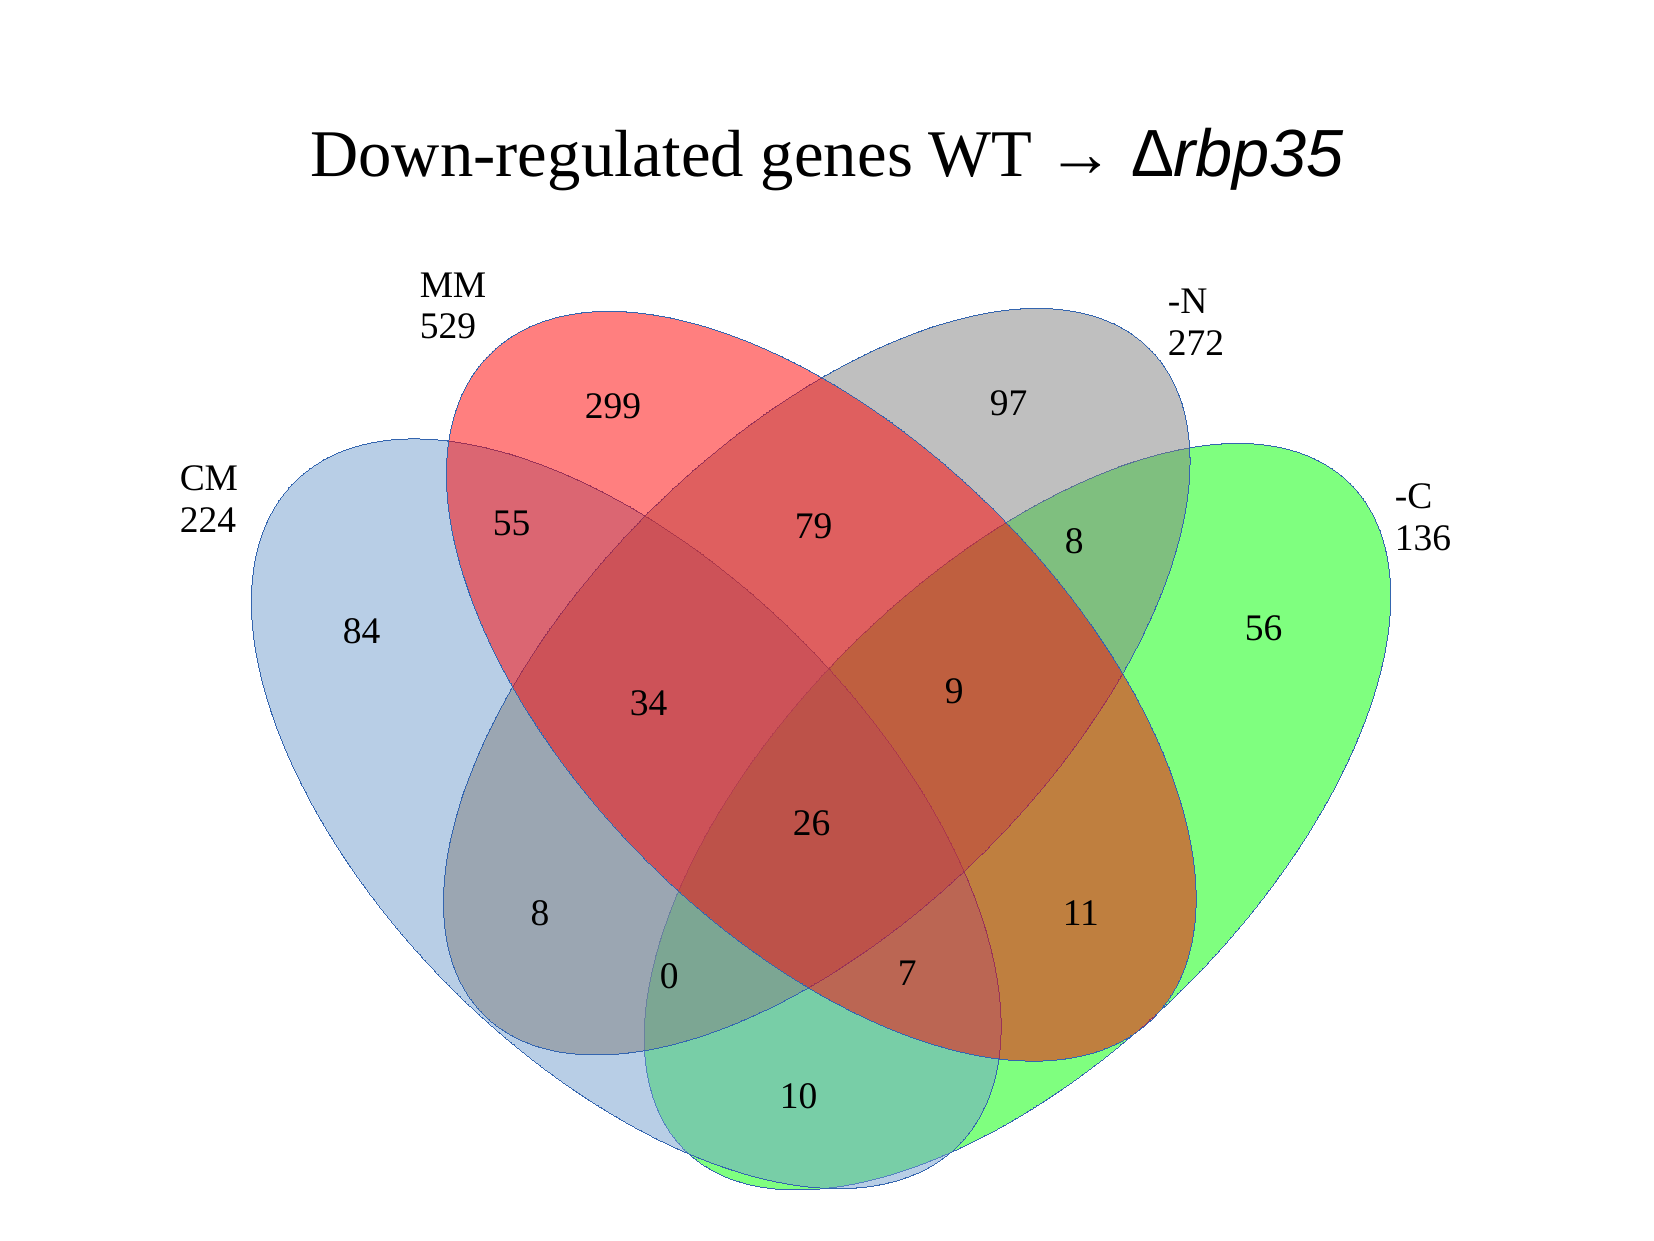

# Down-regulated genes WT → ∆rbp35
MM
529
-N
272
97
299
CM
224
-C
136
55
79
8
56
84
9
34
26
8
11
7
0
10